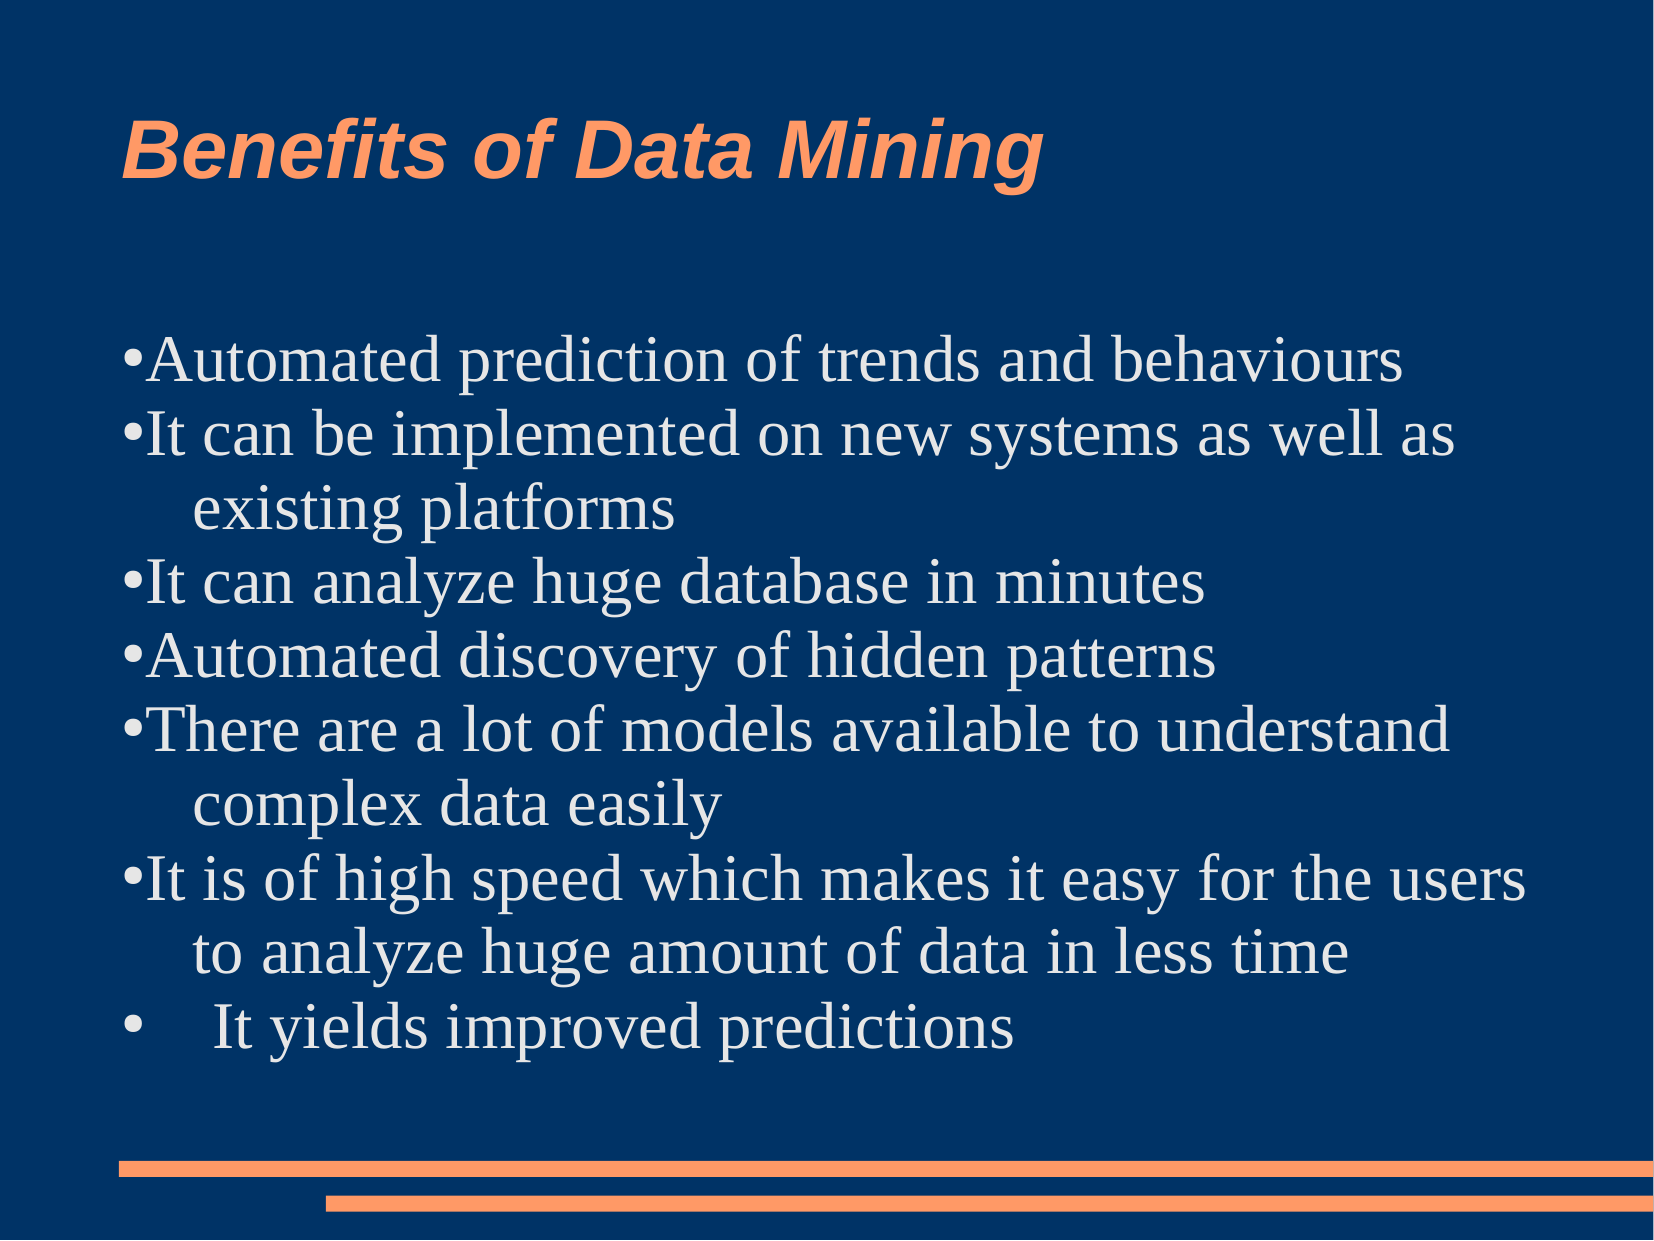

# Benefits of Data Mining
Automated prediction of trends and behaviours
It can be implemented on new systems as well as existing platforms
It can analyze huge database in minutes
Automated discovery of hidden patterns
There are a lot of models available to understand complex data easily
It is of high speed which makes it easy for the users to analyze huge amount of data in less time
 It yields improved predictions